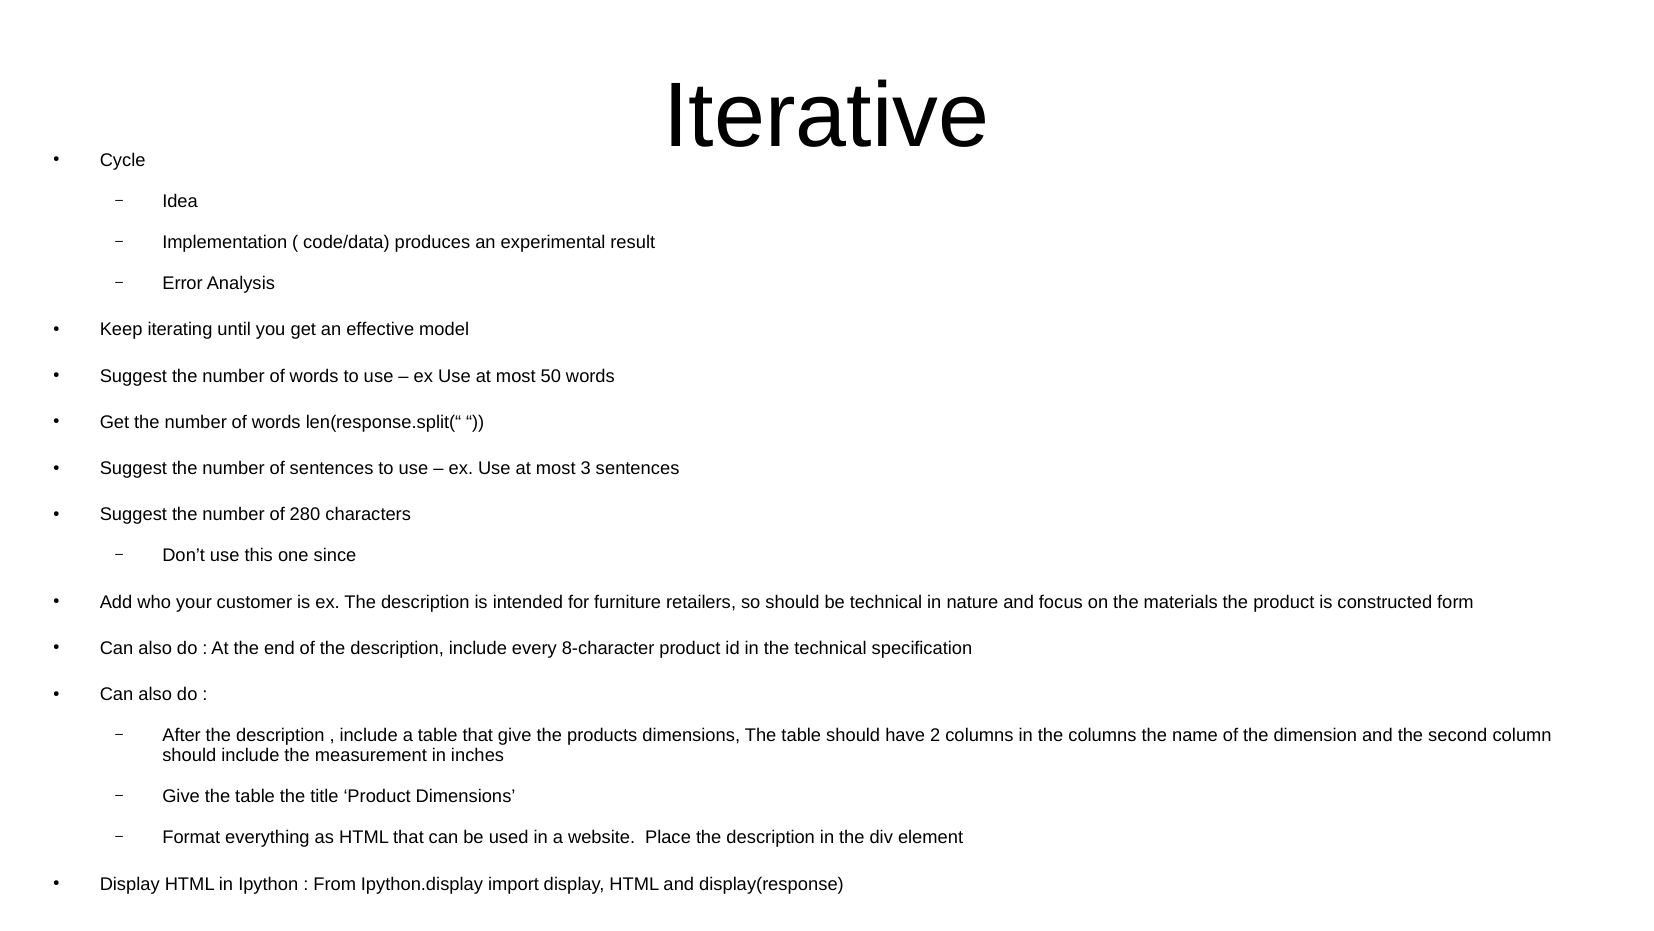

# Iterative
Cycle
Idea
Implementation ( code/data) produces an experimental result
Error Analysis
Keep iterating until you get an effective model
Suggest the number of words to use – ex Use at most 50 words
Get the number of words len(response.split(“ “))
Suggest the number of sentences to use – ex. Use at most 3 sentences
Suggest the number of 280 characters
Don’t use this one since
Add who your customer is ex. The description is intended for furniture retailers, so should be technical in nature and focus on the materials the product is constructed form
Can also do : At the end of the description, include every 8-character product id in the technical specification
Can also do :
After the description , include a table that give the products dimensions, The table should have 2 columns in the columns the name of the dimension and the second column should include the measurement in inches
Give the table the title ‘Product Dimensions’
Format everything as HTML that can be used in a website. Place the description in the div element
Display HTML in Ipython : From Ipython.display import display, HTML and display(response)